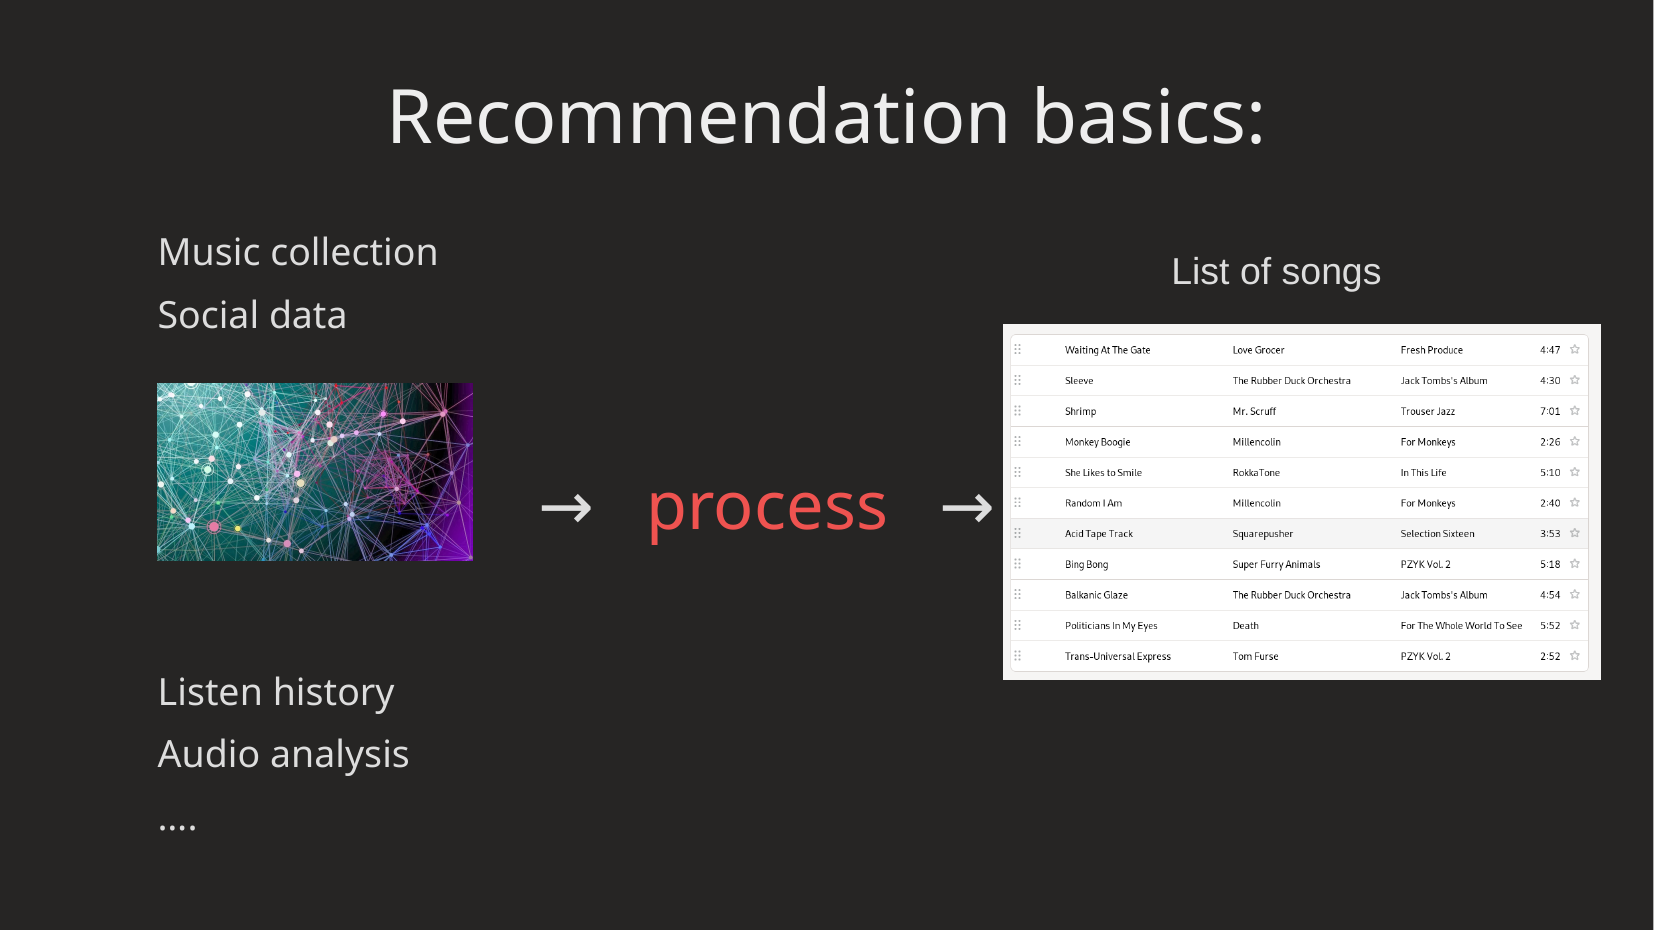

# Recommendation basics:
Music collection
Social data
Listen history
Audio analysis
….
 →
 process →
List of songs